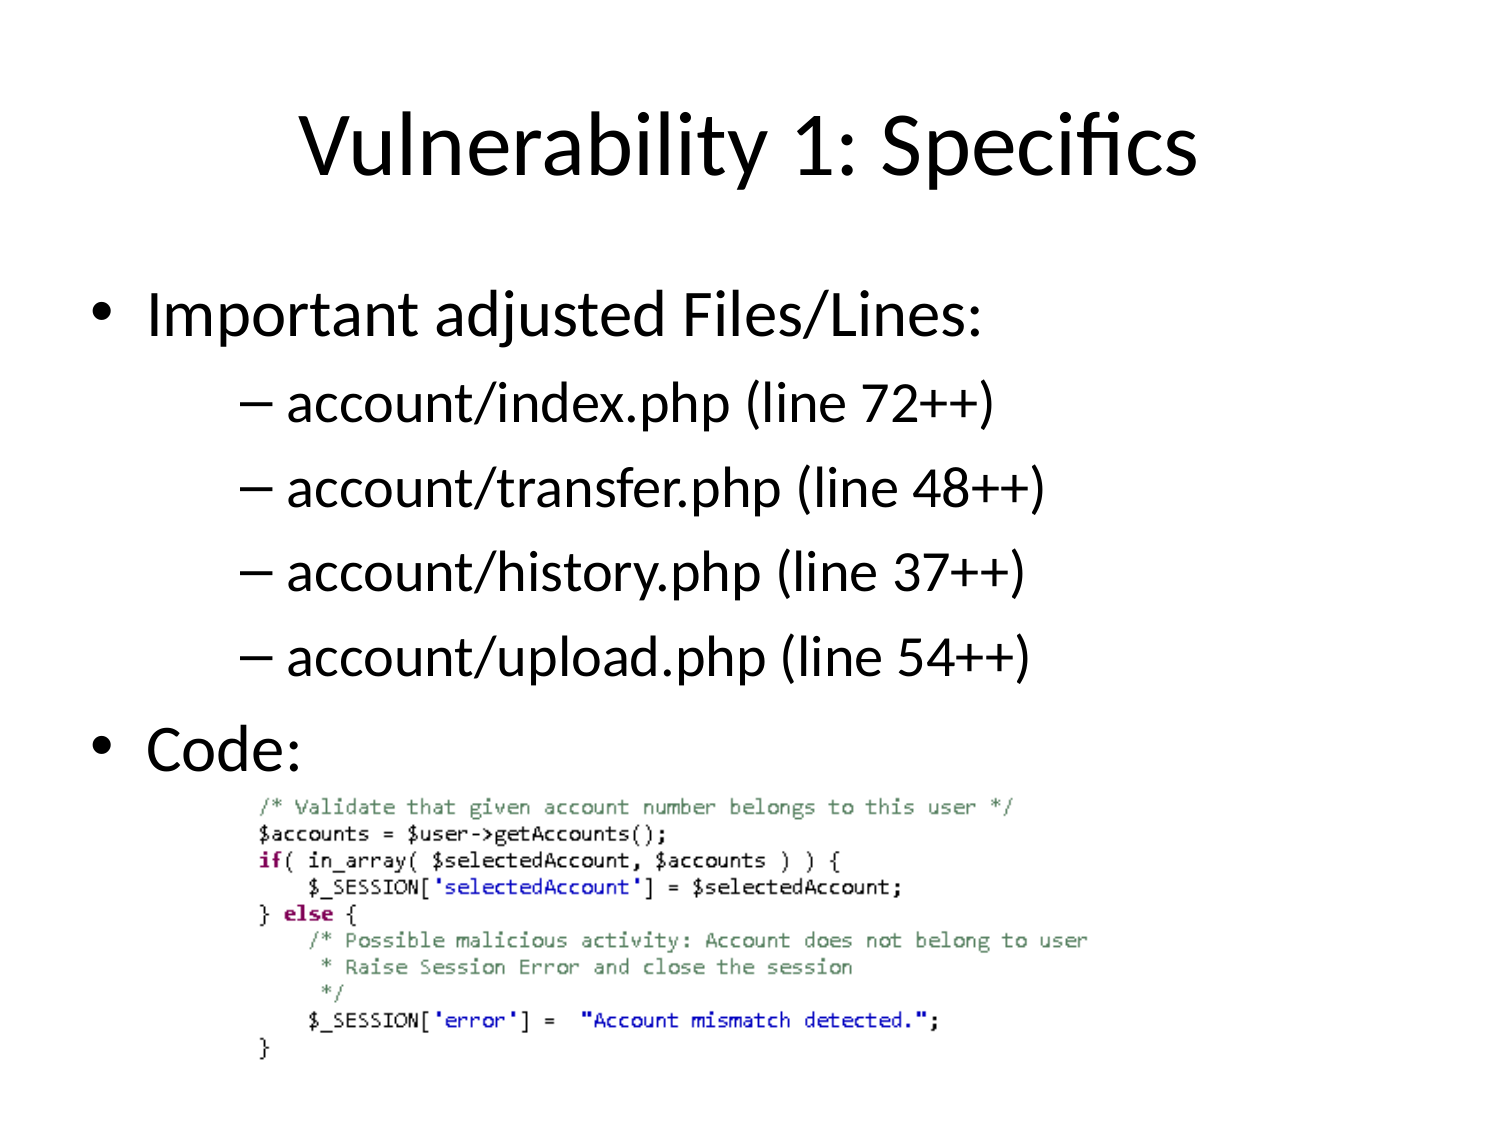

# Vulnerability 1: Specifics
Important adjusted Files/Lines:
account/index.php (line 72++)
account/transfer.php (line 48++)
account/history.php (line 37++)
account/upload.php (line 54++)
Code: